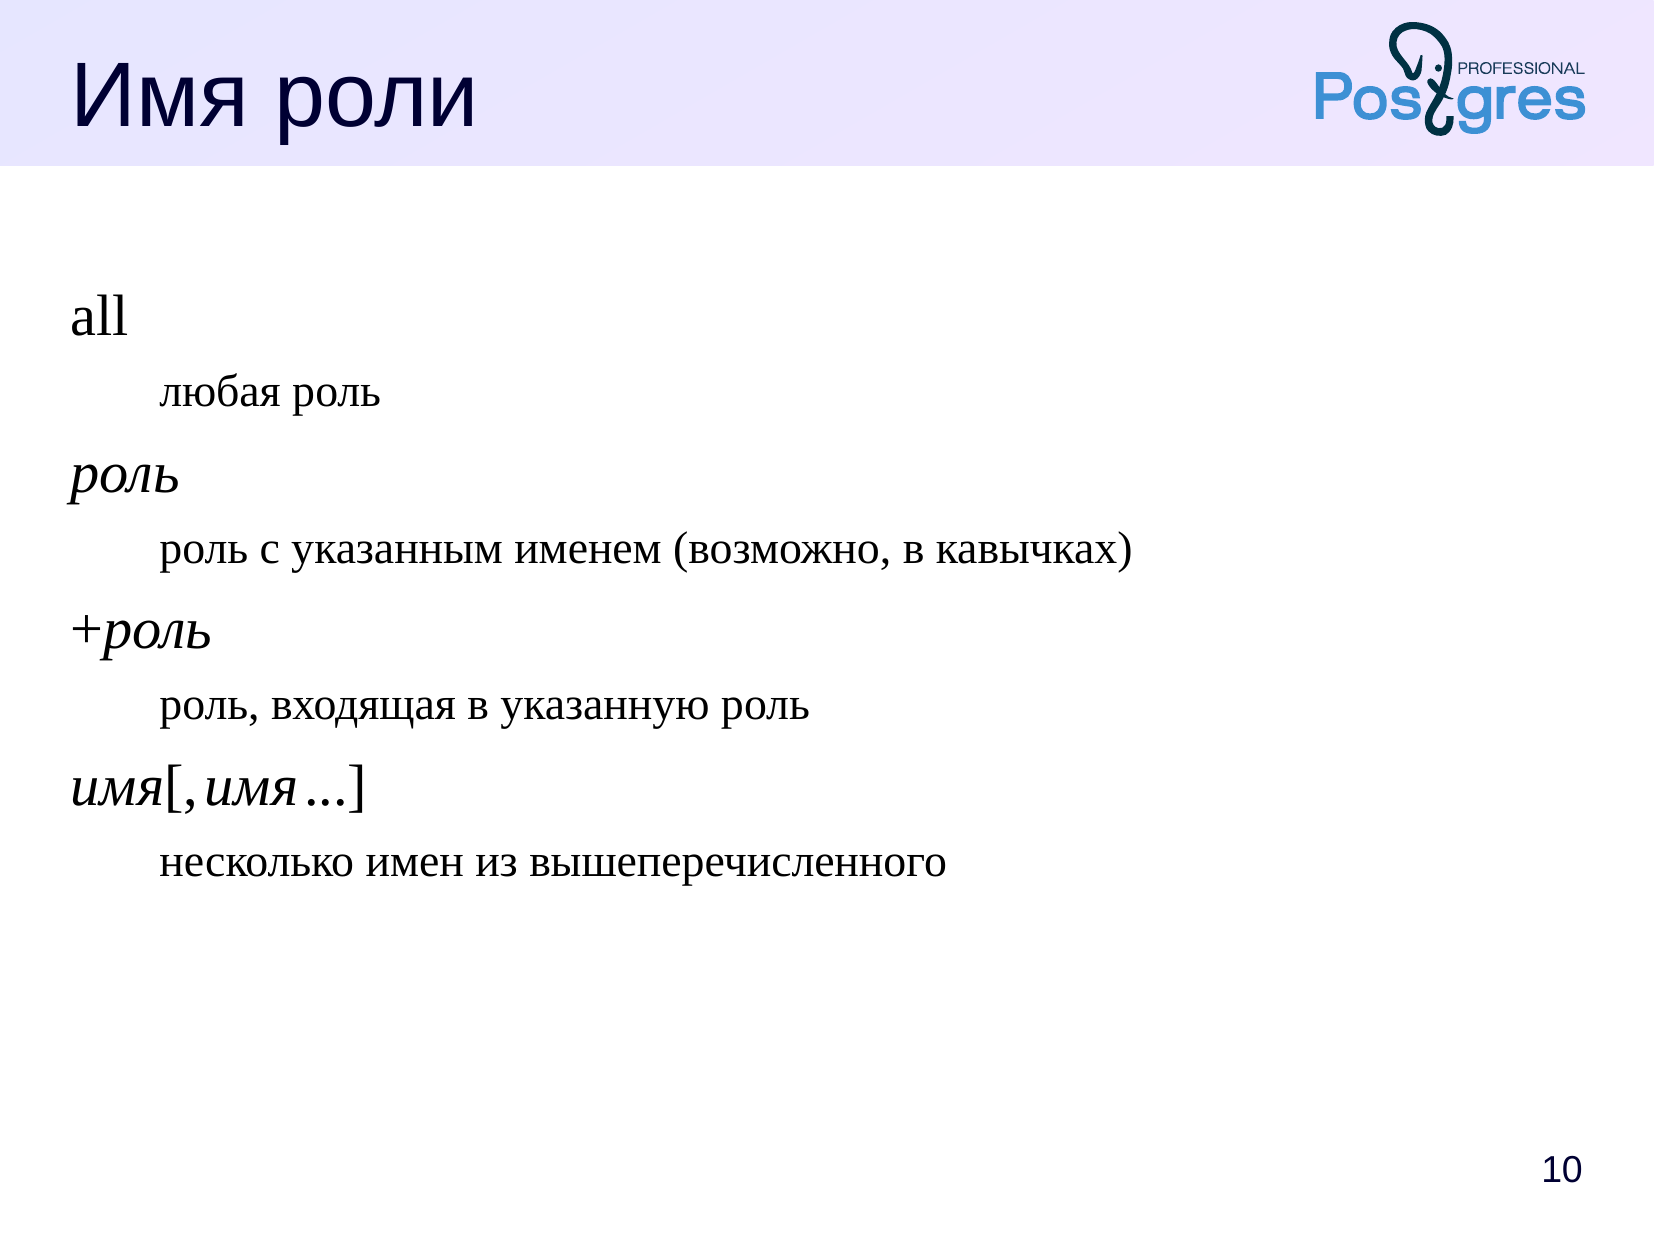

# Имя роли
all
любая роль
роль
роль с указанным именем (возможно, в кавычках)
+роль
роль, входящая в указанную роль
имя[,имя...]
несколько имен из вышеперечисленного